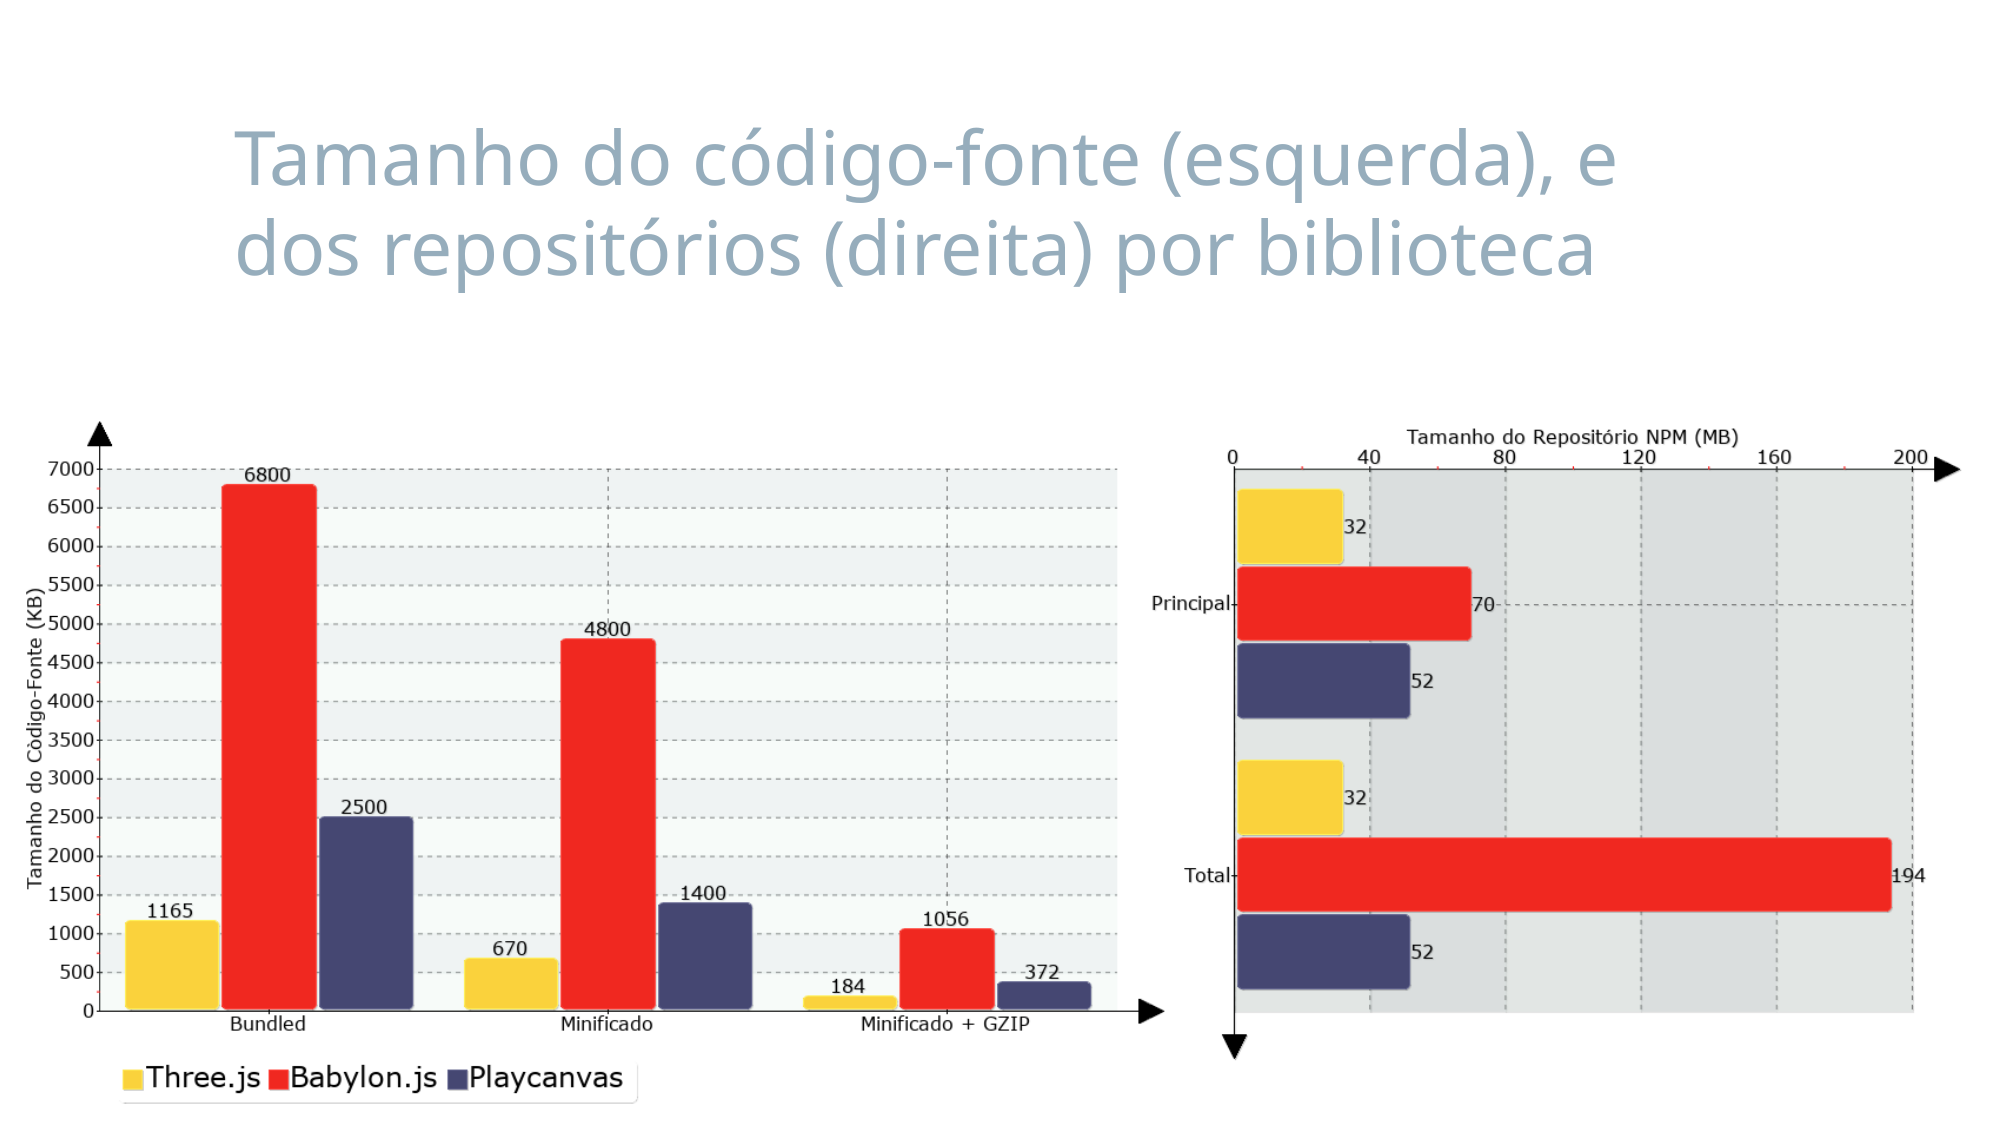

# Tamanho do código-fonte (esquerda), e dos repositórios (direita) por biblioteca